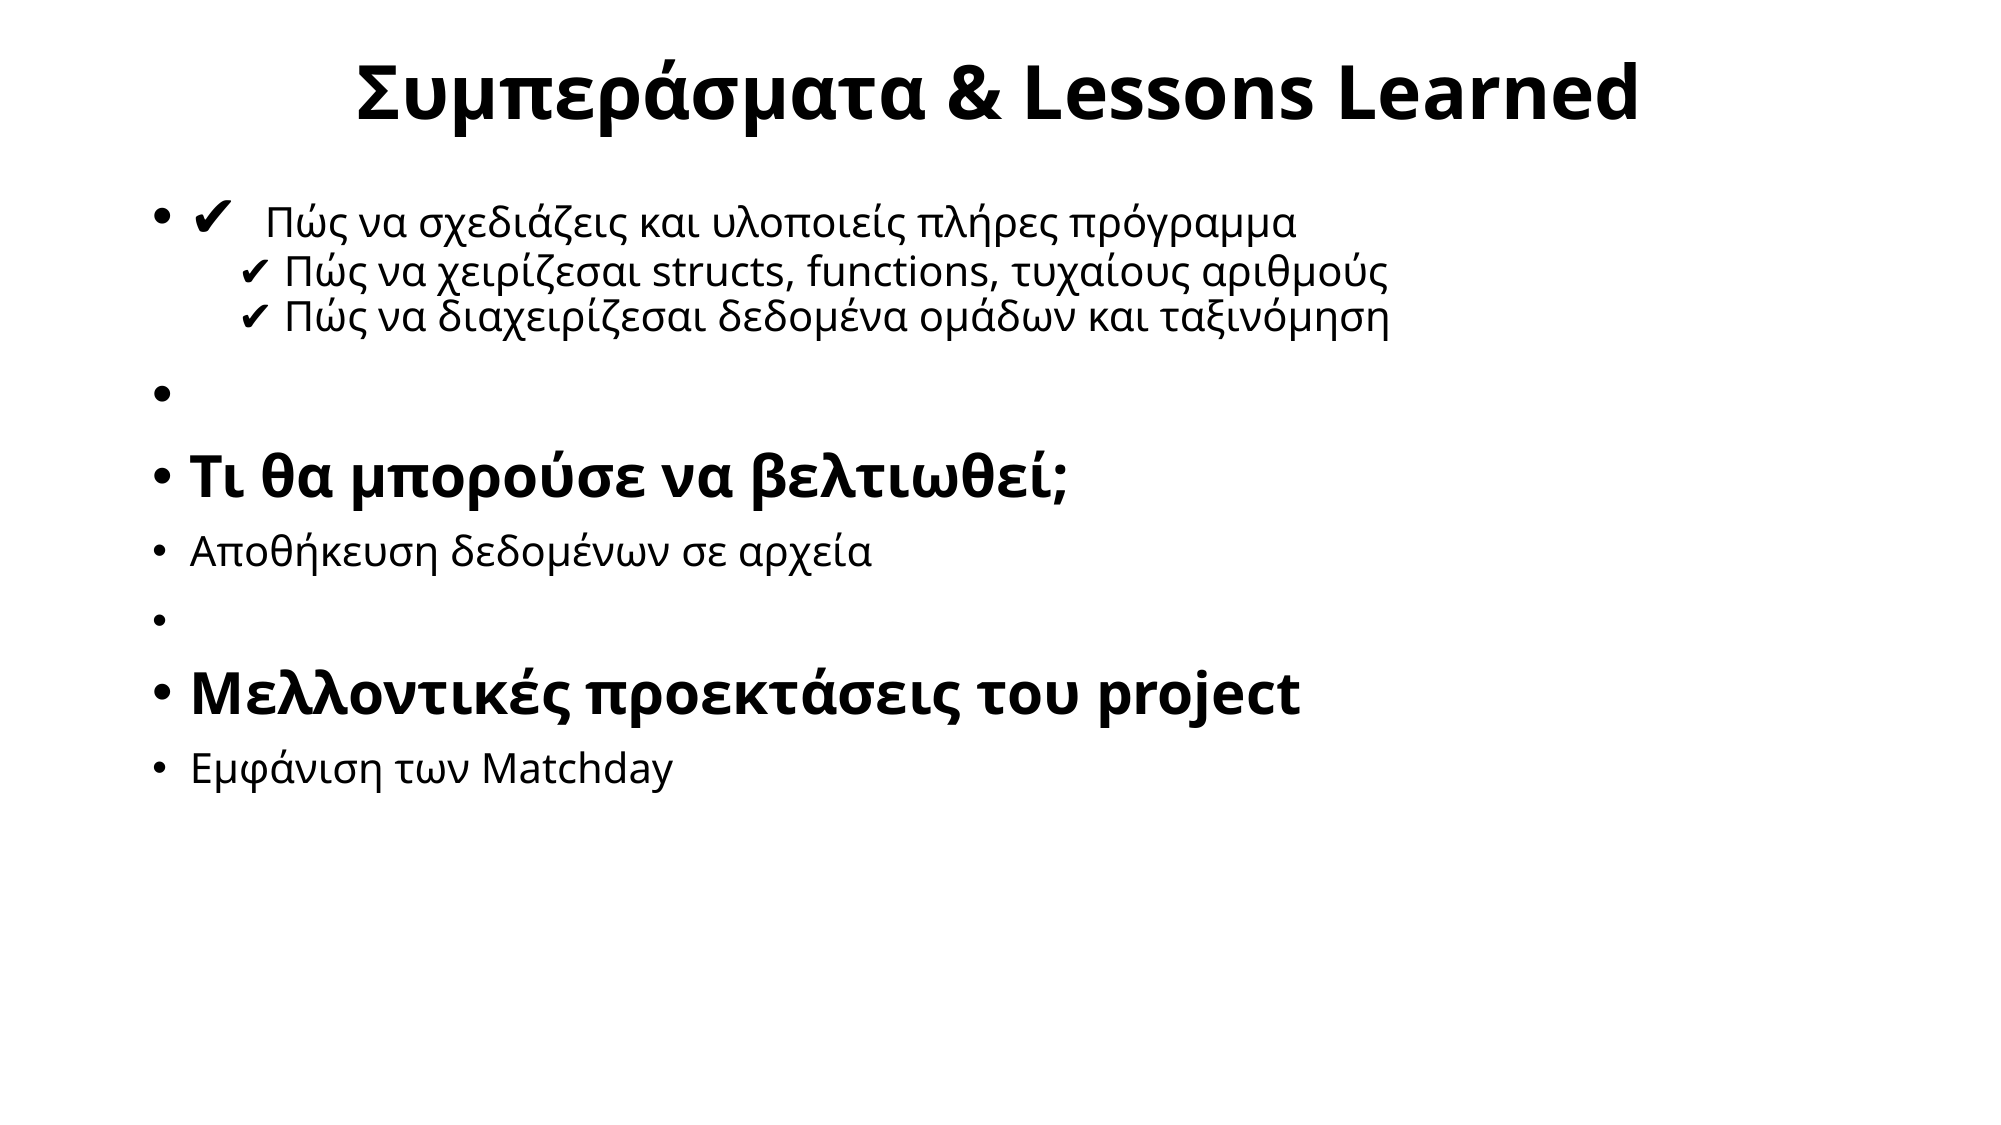

# Συµπεράσµατα & Lessons Learned
✔ ️ Πώς να σχεδιάζεις και υλοποιείς πλήρες πρόγραμμα
 ✔️ Πώς να χειρίζεσαι structs, functions, τυχαίους αριθμούς
 ✔️ Πώς να διαχειρίζεσαι δεδομένα ομάδων και ταξινόμηση
Τι θα μπορούσε να βελτιωθεί;
Αποθήκευση δεδομένων σε αρχεία
Μελλοντικές προεκτάσεις του project
Εμφάνιση των Matchday